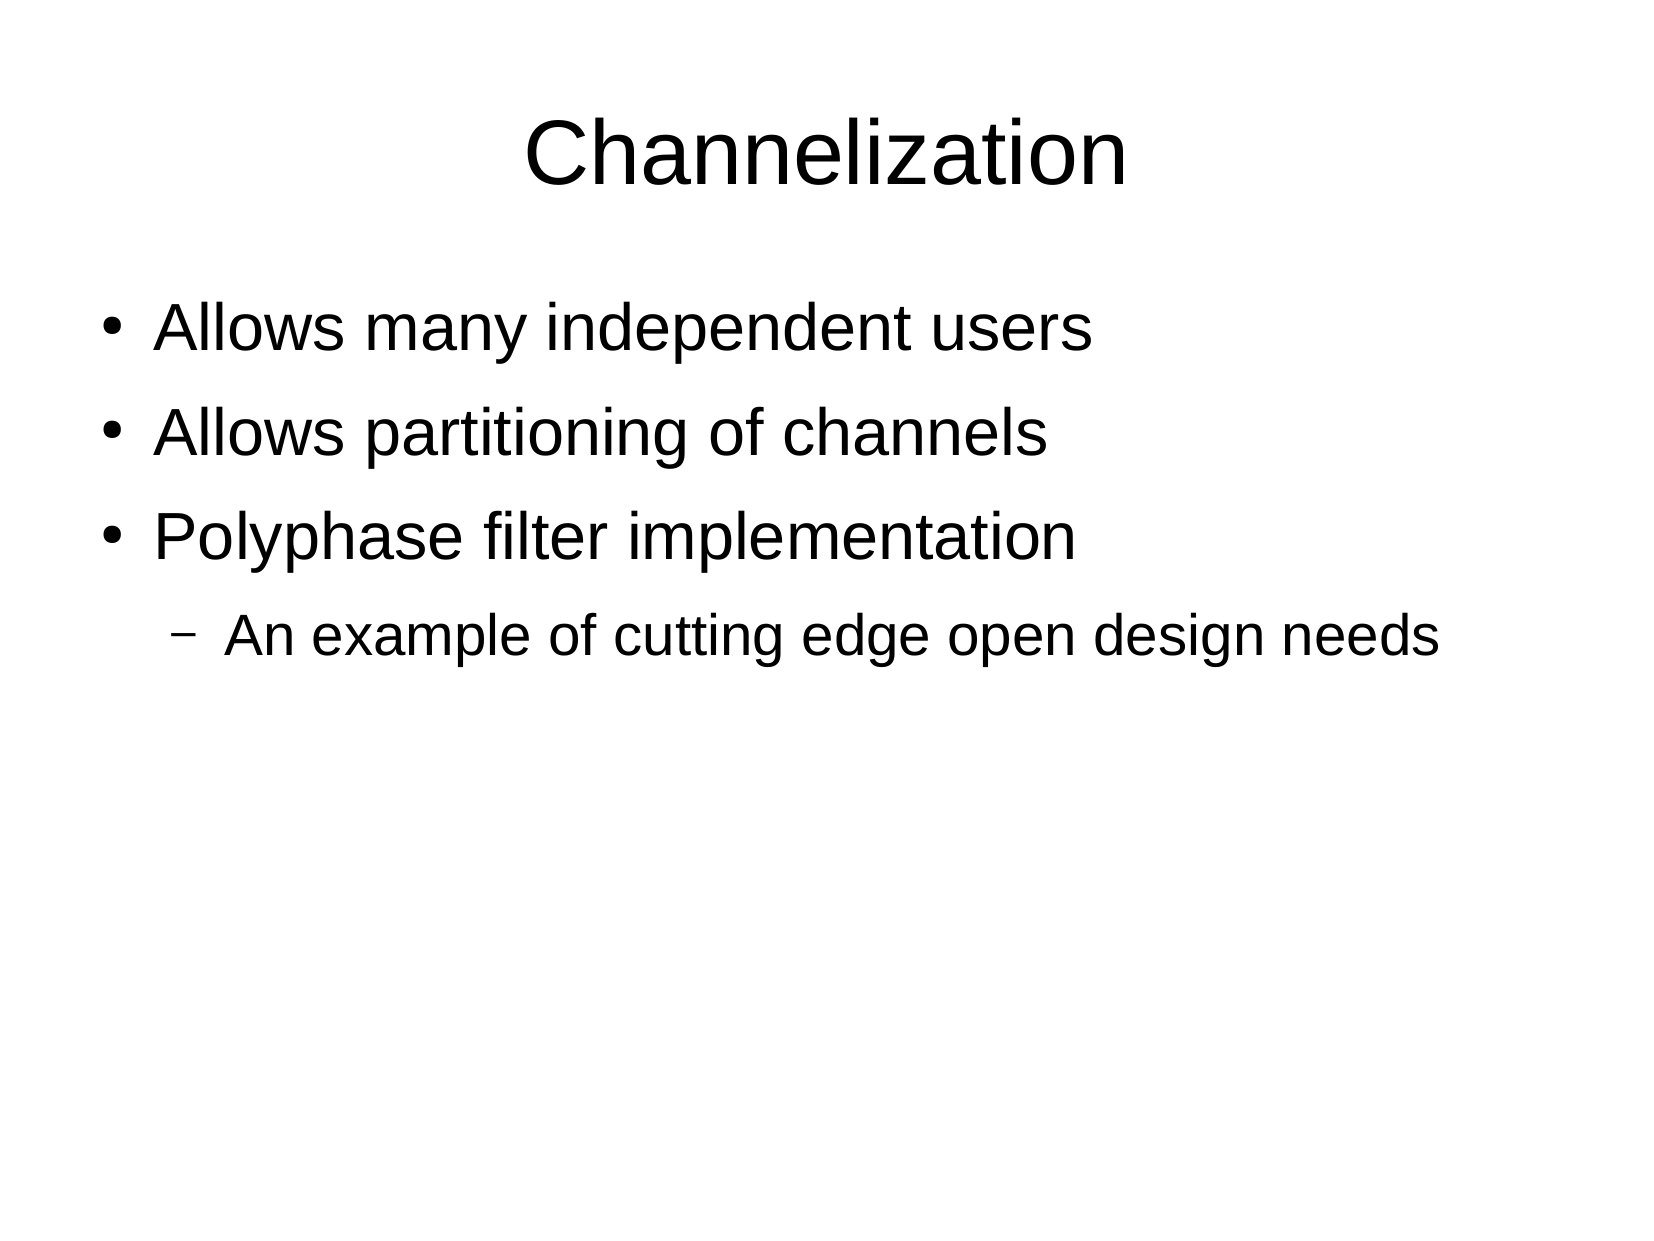

# Channelization
Allows many independent users
Allows partitioning of channels
Polyphase filter implementation
An example of cutting edge open design needs